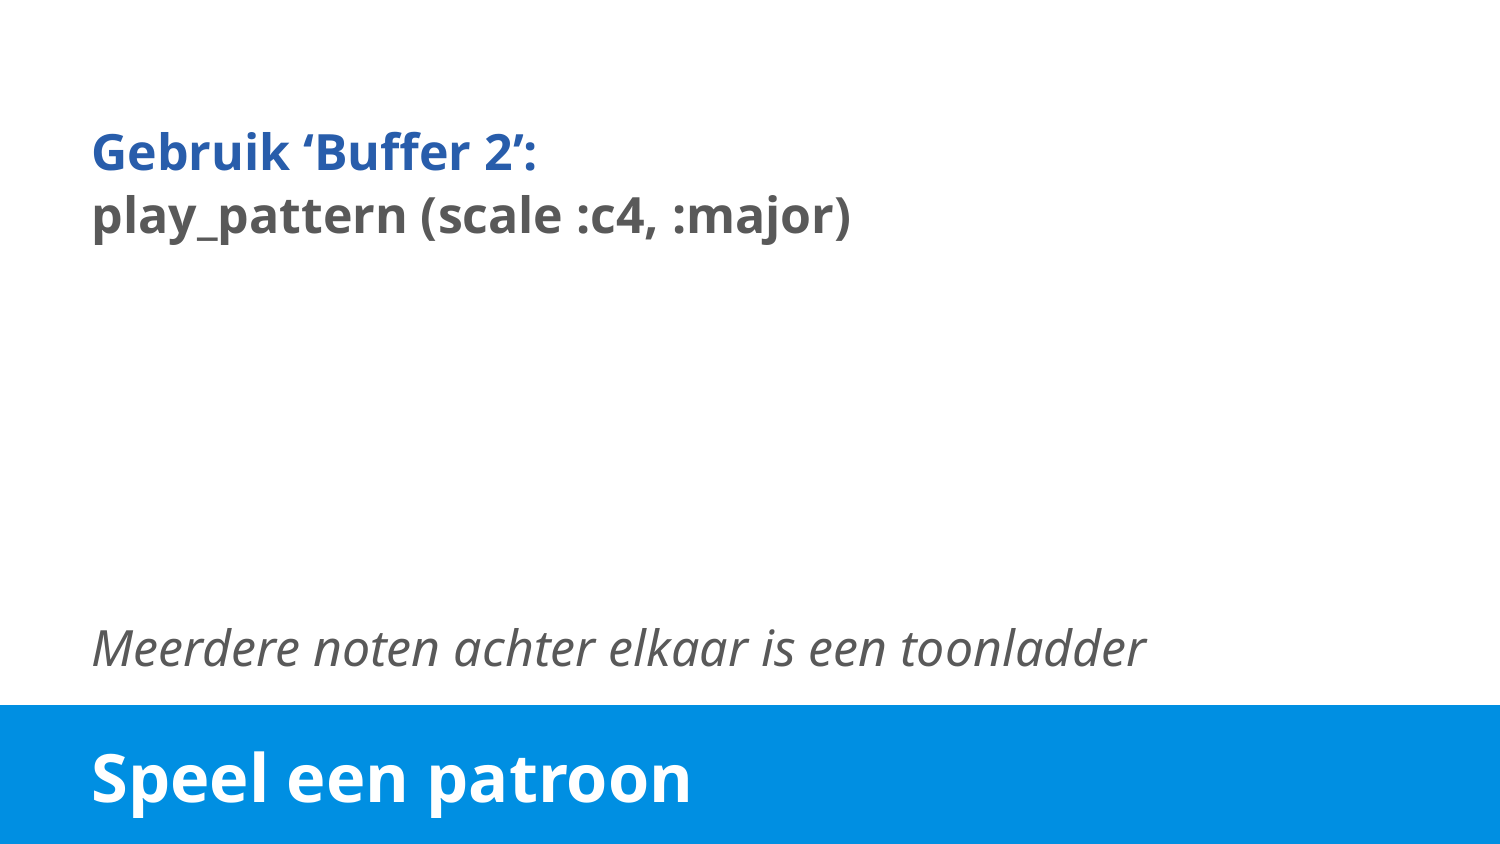

Gebruik ‘Buffer 2’:
play_pattern (scale :c4, :major)
Meerdere noten achter elkaar is een toonladder
# Speel een patroon